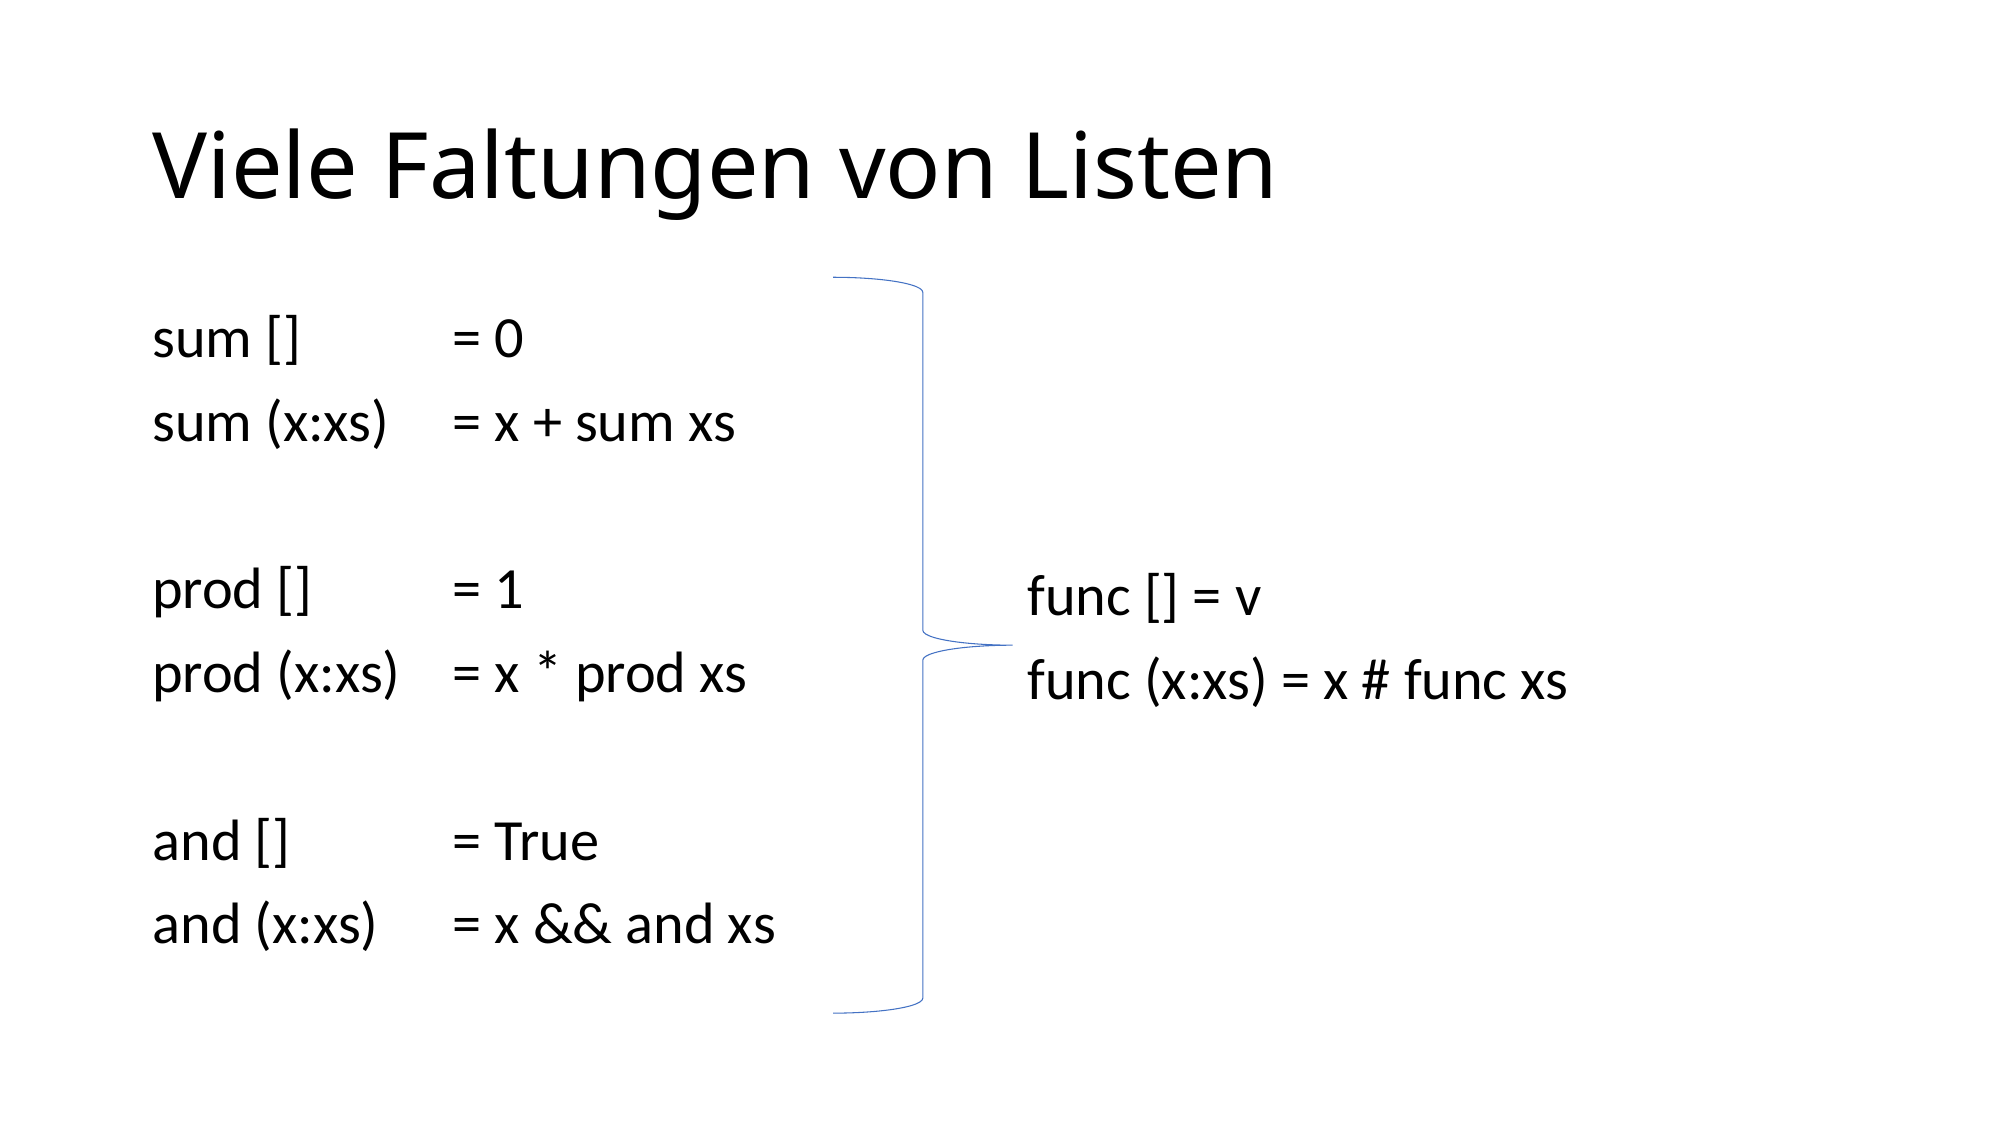

# Viele Faltungen von Listen
sum [] 	= 0
sum (x:xs) 	= x + sum xs
prod [] 	= 1
prod (x:xs) 	= x * prod xs
and [] 	= True
and (x:xs) 	= x && and xs
func [] = v
func (x:xs) = x # func xs